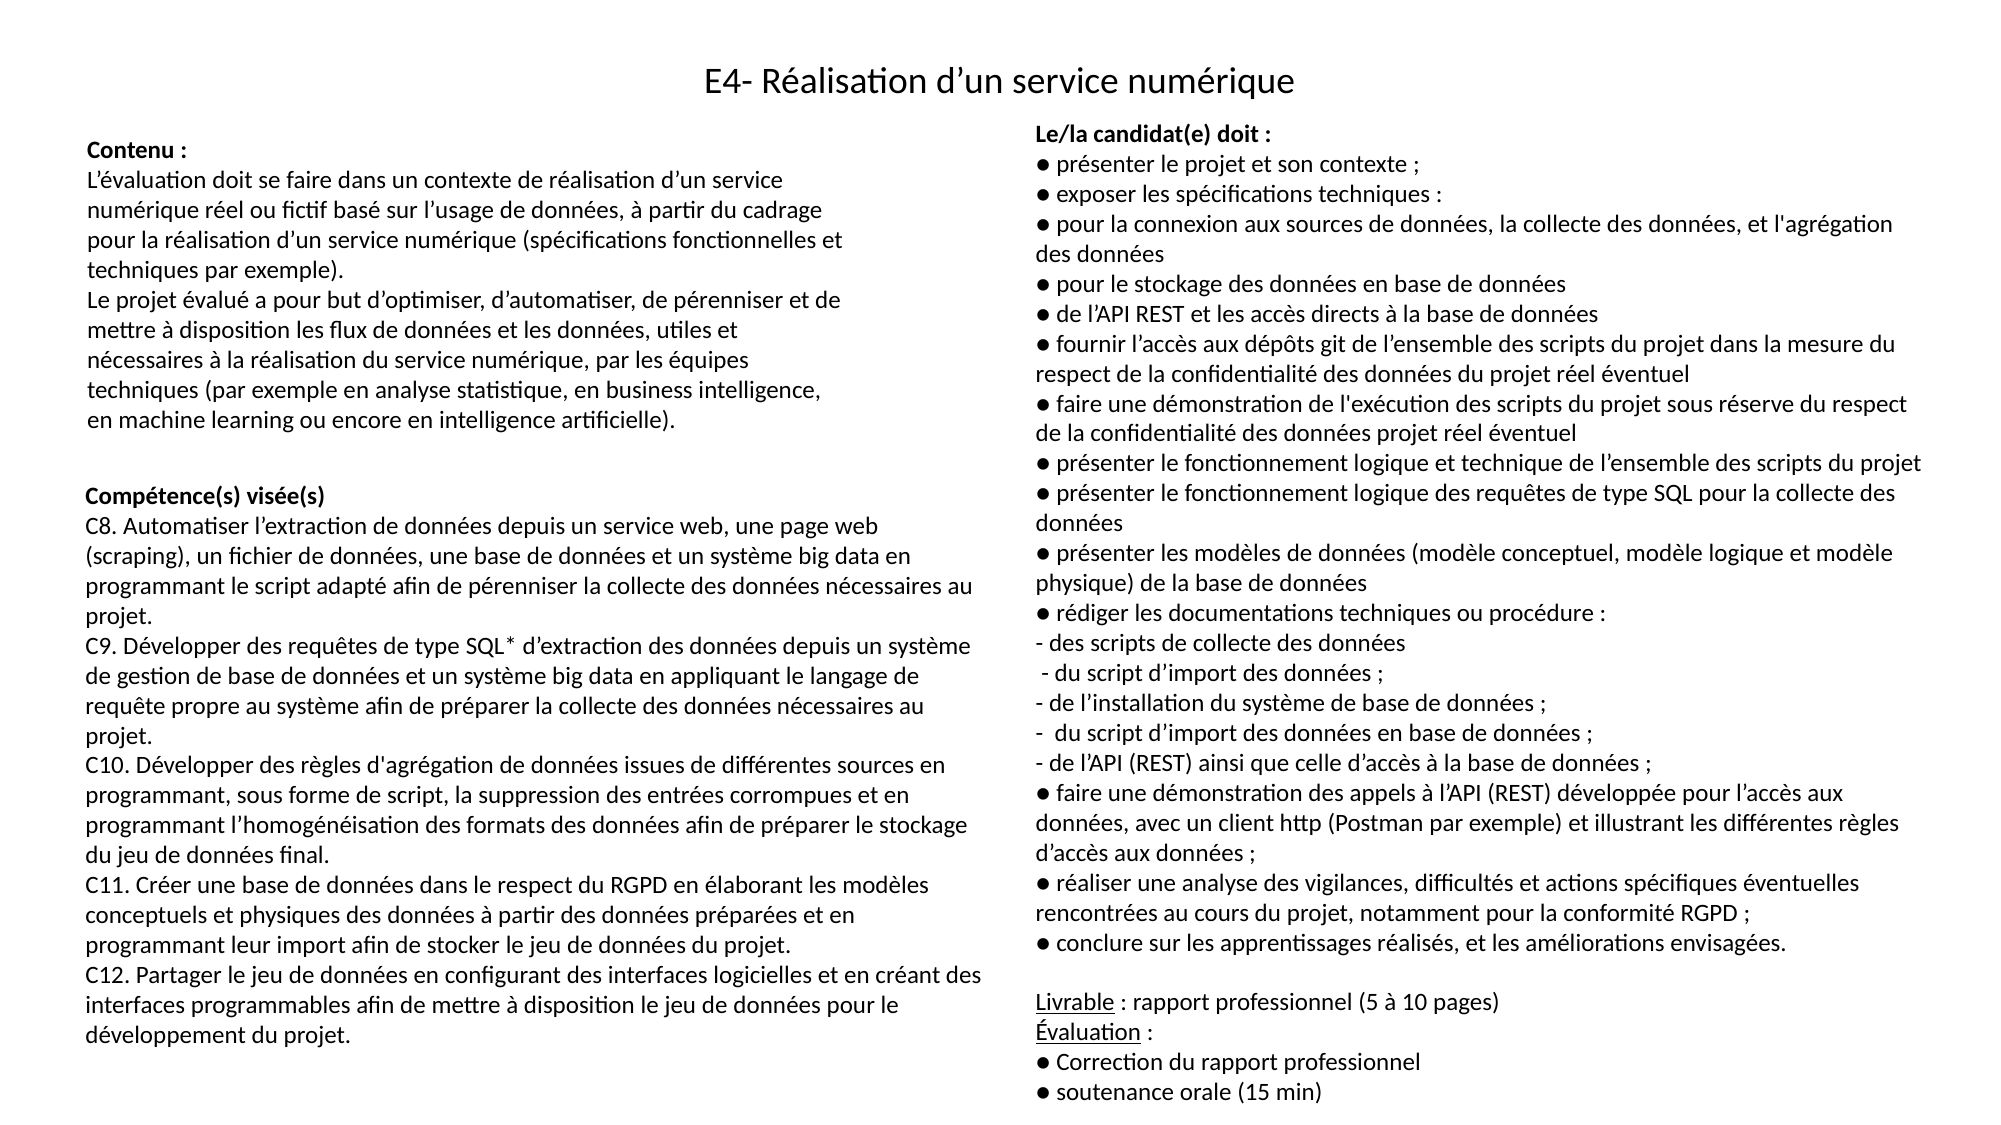

E4- Réalisation d’un service numérique
Le/la candidat(e) doit :
● présenter le projet et son contexte ;
● exposer les spécifications techniques :
● pour la connexion aux sources de données, la collecte des données, et l'agrégation des données
● pour le stockage des données en base de données
● de l’API REST et les accès directs à la base de données
● fournir l’accès aux dépôts git de l’ensemble des scripts du projet dans la mesure du respect de la confidentialité des données du projet réel éventuel
● faire une démonstration de l'exécution des scripts du projet sous réserve du respect de la confidentialité des données projet réel éventuel
● présenter le fonctionnement logique et technique de l’ensemble des scripts du projet
● présenter le fonctionnement logique des requêtes de type SQL pour la collecte des données
● présenter les modèles de données (modèle conceptuel, modèle logique et modèle physique) de la base de données
● rédiger les documentations techniques ou procédure :
- des scripts de collecte des données
 - du script d’import des données ;
- de l’installation du système de base de données ;
- du script d’import des données en base de données ;
- de l’API (REST) ainsi que celle d’accès à la base de données ;
● faire une démonstration des appels à l’API (REST) développée pour l’accès aux données, avec un client http (Postman par exemple) et illustrant les différentes règles d’accès aux données ;
● réaliser une analyse des vigilances, difficultés et actions spécifiques éventuelles rencontrées au cours du projet, notamment pour la conformité RGPD ;
● conclure sur les apprentissages réalisés, et les améliorations envisagées.
Livrable : rapport professionnel (5 à 10 pages)
Évaluation :
● Correction du rapport professionnel
● soutenance orale (15 min)
Contenu :
L’évaluation doit se faire dans un contexte de réalisation d’un service numérique réel ou fictif basé sur l’usage de données, à partir du cadrage pour la réalisation d’un service numérique (spécifications fonctionnelles et techniques par exemple).
Le projet évalué a pour but d’optimiser, d’automatiser, de pérenniser et de mettre à disposition les flux de données et les données, utiles et nécessaires à la réalisation du service numérique, par les équipes techniques (par exemple en analyse statistique, en business intelligence, en machine learning ou encore en intelligence artificielle).
Compétence(s) visée(s)
C8. Automatiser l’extraction de données depuis un service web, une page web (scraping), un fichier de données, une base de données et un système big data en programmant le script adapté afin de pérenniser la collecte des données nécessaires au projet.
C9. Développer des requêtes de type SQL* d’extraction des données depuis un système de gestion de base de données et un système big data en appliquant le langage de requête propre au système afin de préparer la collecte des données nécessaires au projet.
C10. Développer des règles d'agrégation de données issues de différentes sources en programmant, sous forme de script, la suppression des entrées corrompues et en programmant l’homogénéisation des formats des données afin de préparer le stockage du jeu de données final.
C11. Créer une base de données dans le respect du RGPD en élaborant les modèles conceptuels et physiques des données à partir des données préparées et en programmant leur import afin de stocker le jeu de données du projet.
C12. Partager le jeu de données en configurant des interfaces logicielles et en créant des interfaces programmables afin de mettre à disposition le jeu de données pour le développement du projet.